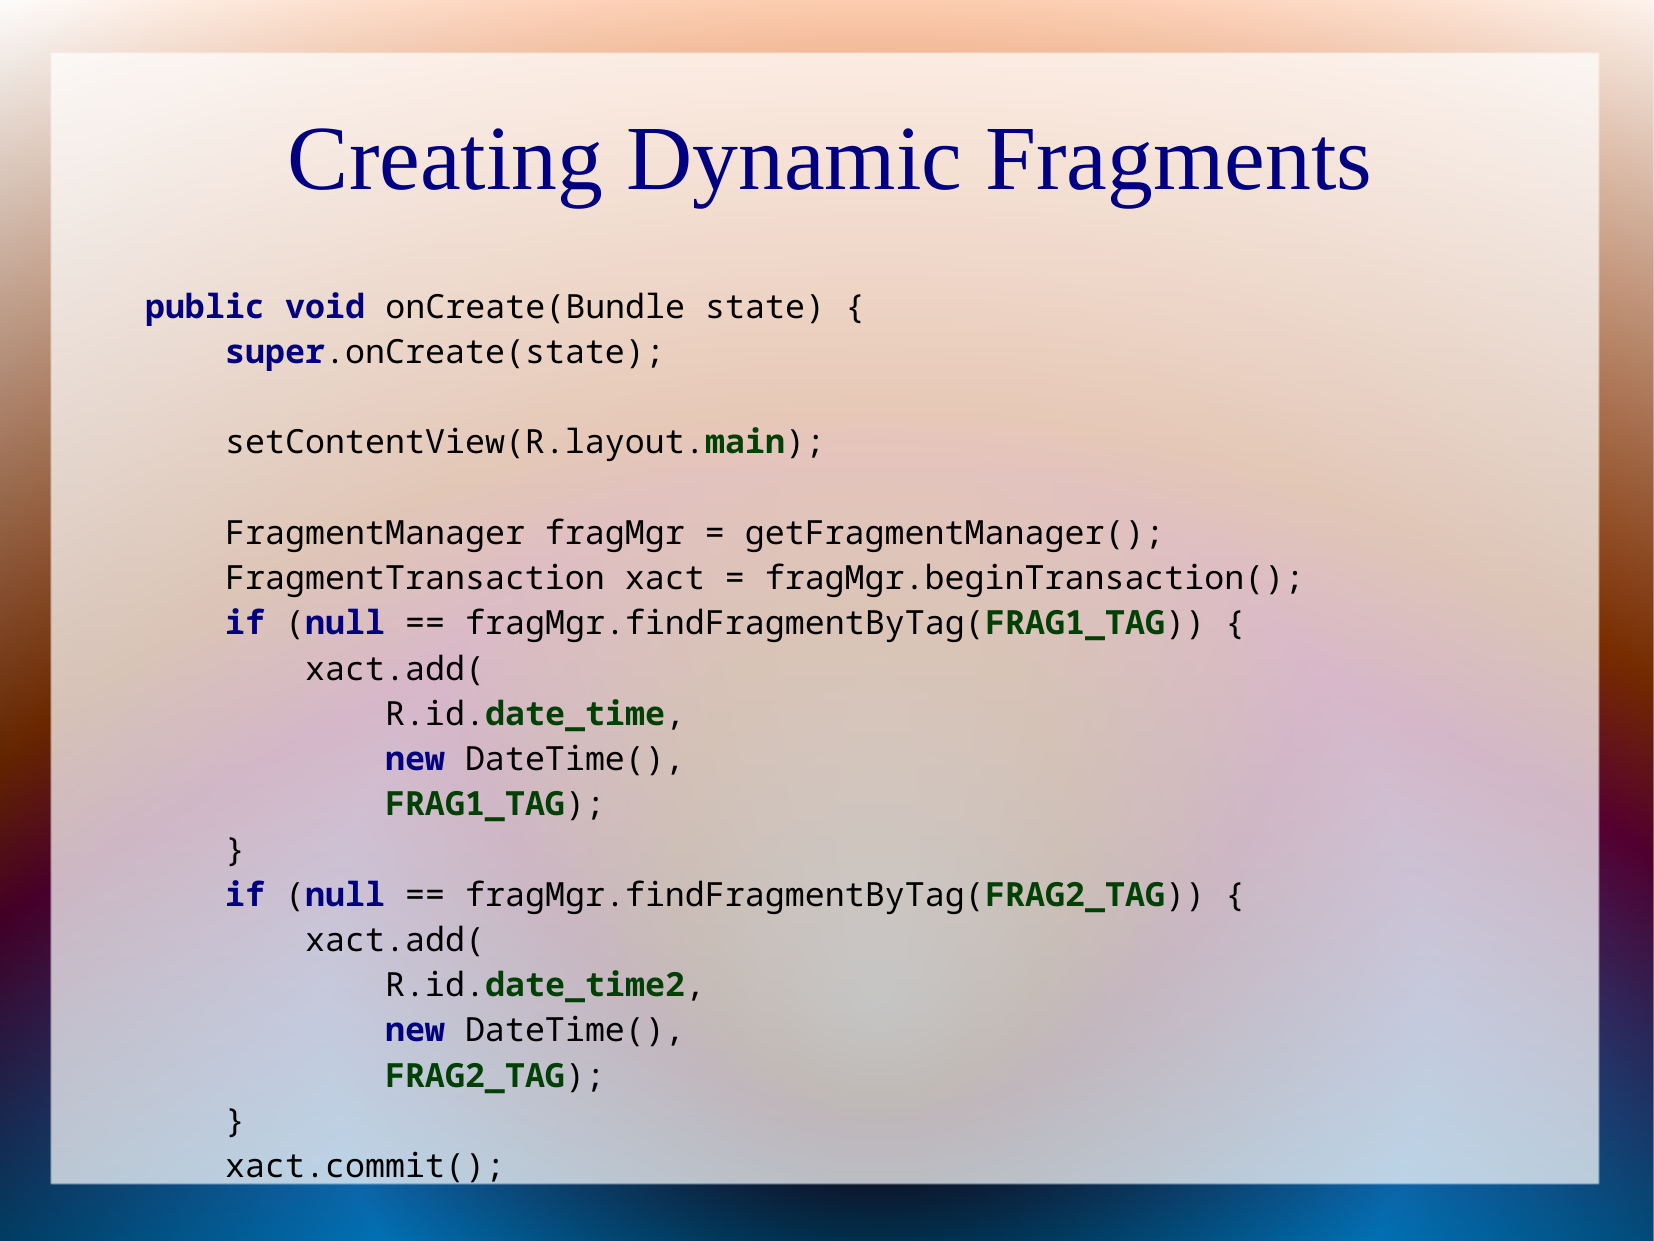

# Creating Dynamic Fragments
 public void onCreate(Bundle state) {
 super.onCreate(state);
 setContentView(R.layout.main);
 FragmentManager fragMgr = getFragmentManager();
 FragmentTransaction xact = fragMgr.beginTransaction();
 if (null == fragMgr.findFragmentByTag(FRAG1_TAG)) {
 xact.add(
 R.id.date_time,
 new DateTime(),
 FRAG1_TAG);
 }
 if (null == fragMgr.findFragmentByTag(FRAG2_TAG)) {
 xact.add(
 R.id.date_time2,
 new DateTime(),
 FRAG2_TAG);
 }
 xact.commit();
 //...
 }